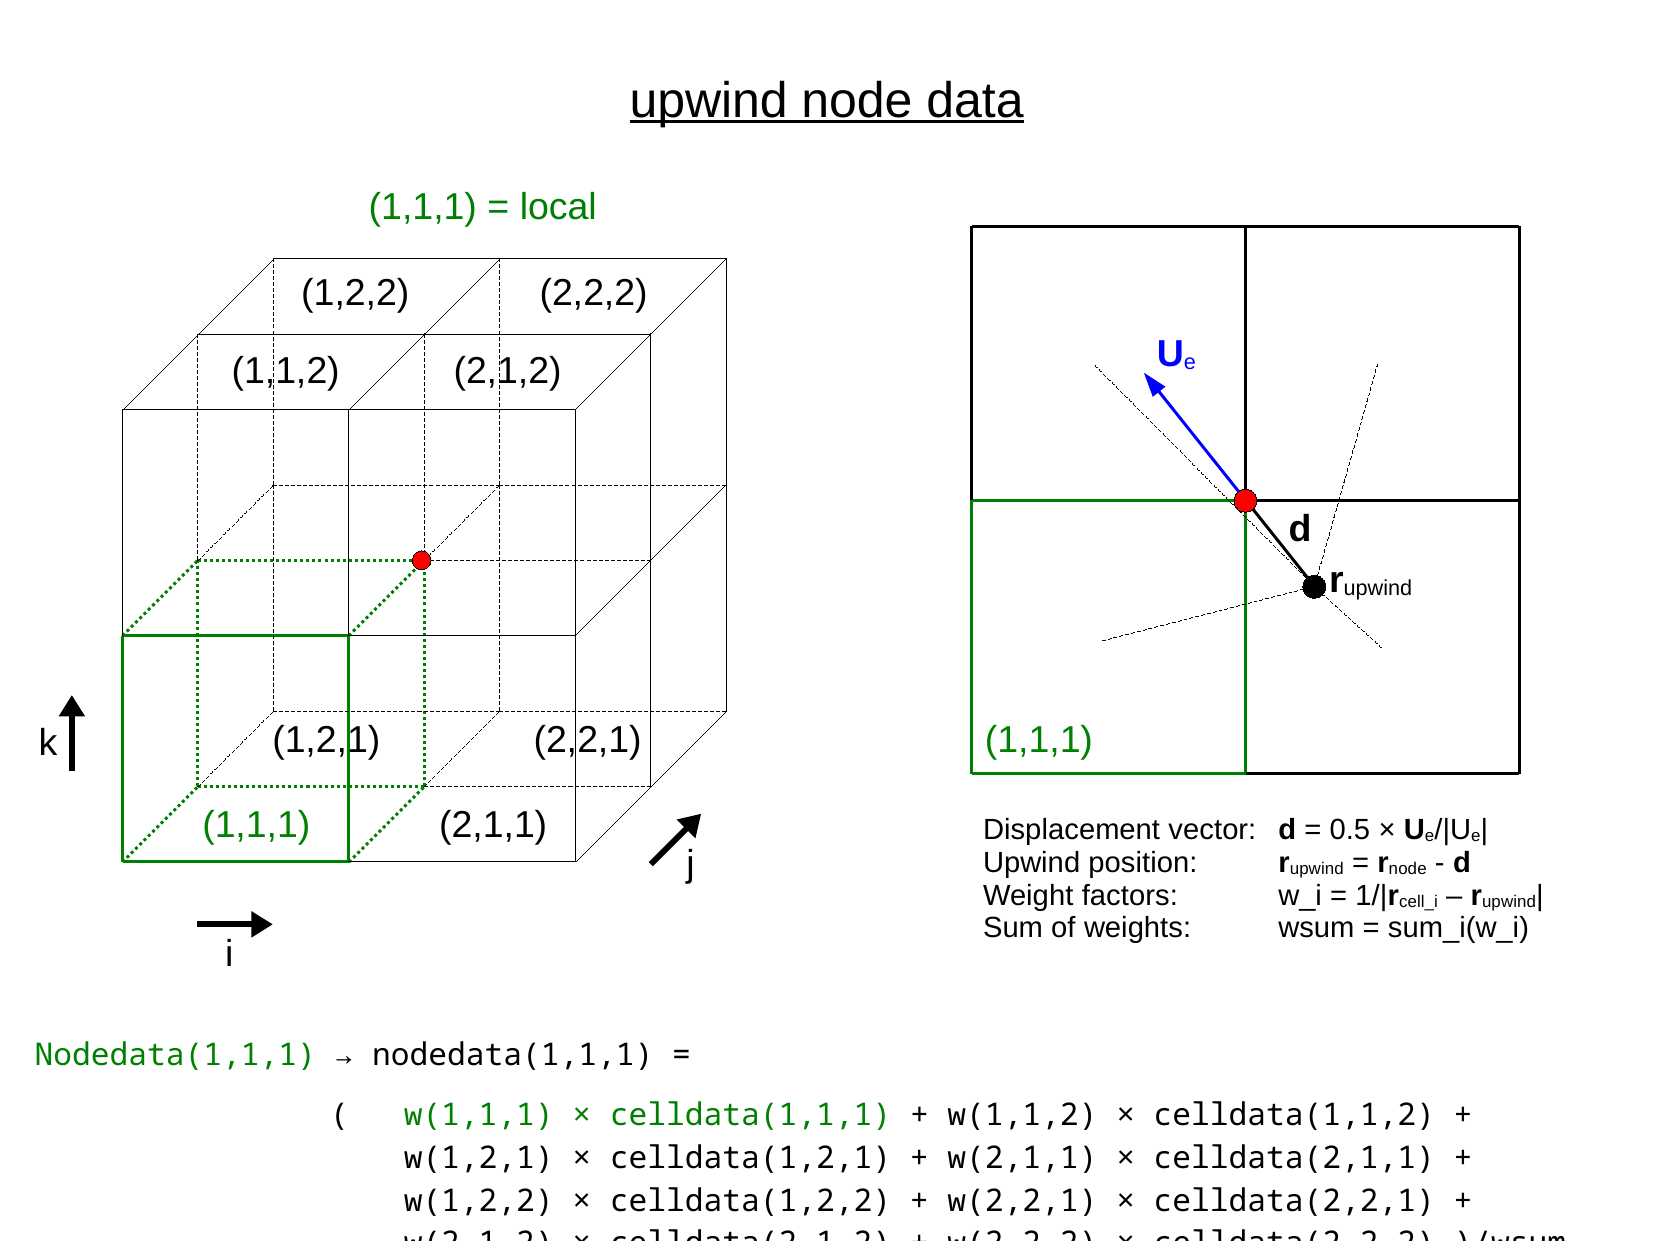

upwind node data
(1,1,1) = local
(1,2,2)
(2,2,2)
Ue
(1,1,2)
(2,1,2)
d
rupwind
(2,2,1)
(1,2,1)
(1,1,1)
k
(1,1,1)
(2,1,1)
Displacement vector: 	d = 0.5 × Ue/|Ue|
Upwind position: 	rupwind = rnode - d
Weight factors: 		w_i = 1/|rcell_i – rupwind|
Sum of weights: 		wsum = sum_i(w_i)
j
i
Nodedata(1,1,1) → nodedata(1,1,1) =
				(	w(1,1,1) × celldata(1,1,1) + w(1,1,2) × celldata(1,1,2) +
					w(1,2,1) × celldata(1,2,1) + w(2,1,1) × celldata(2,1,1) +
					w(1,2,2) × celldata(1,2,2) + w(2,2,1) × celldata(2,2,1) +
					w(2,1,2) × celldata(2,1,2) + w(2,2,2) × celldata(2,2,2) )/wsum